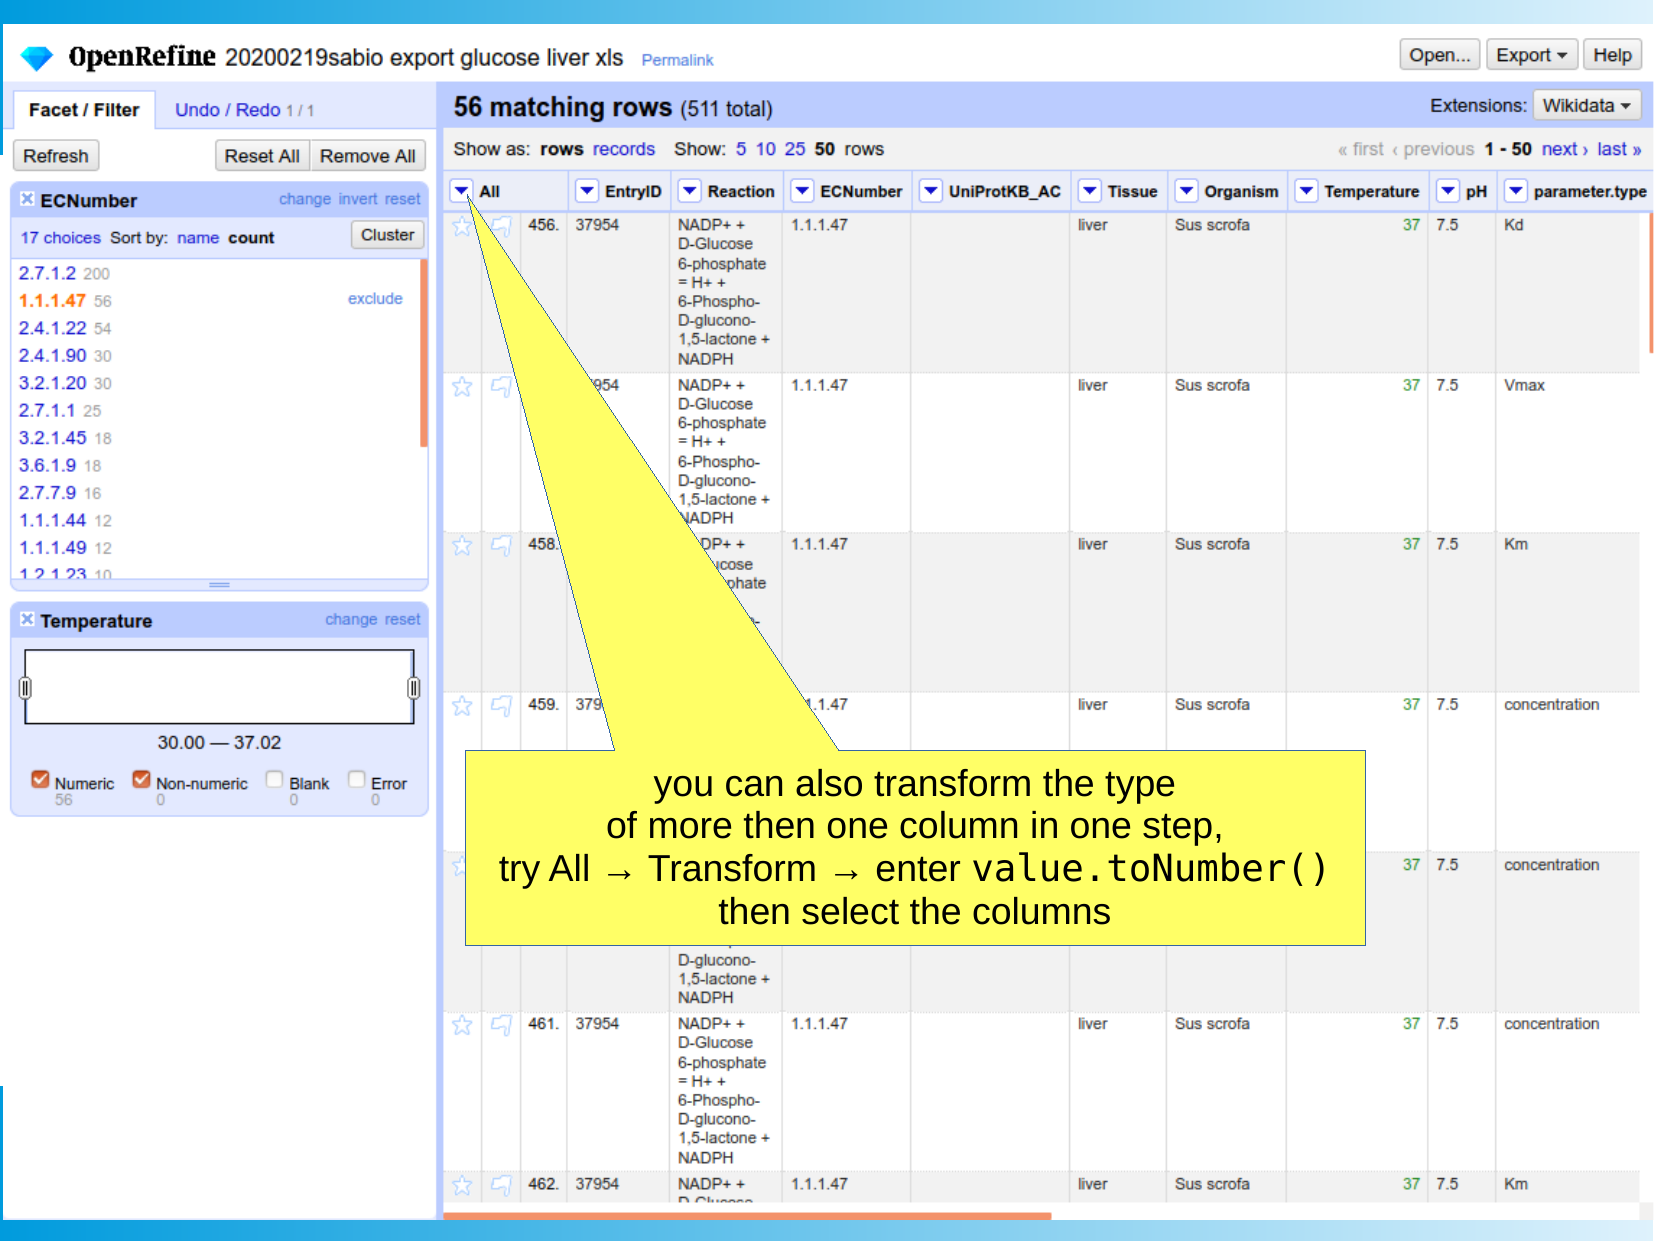

#
you can also transform the type
of more then one column in one step,
try All → Transform → enter value.toNumber()
then select the columns